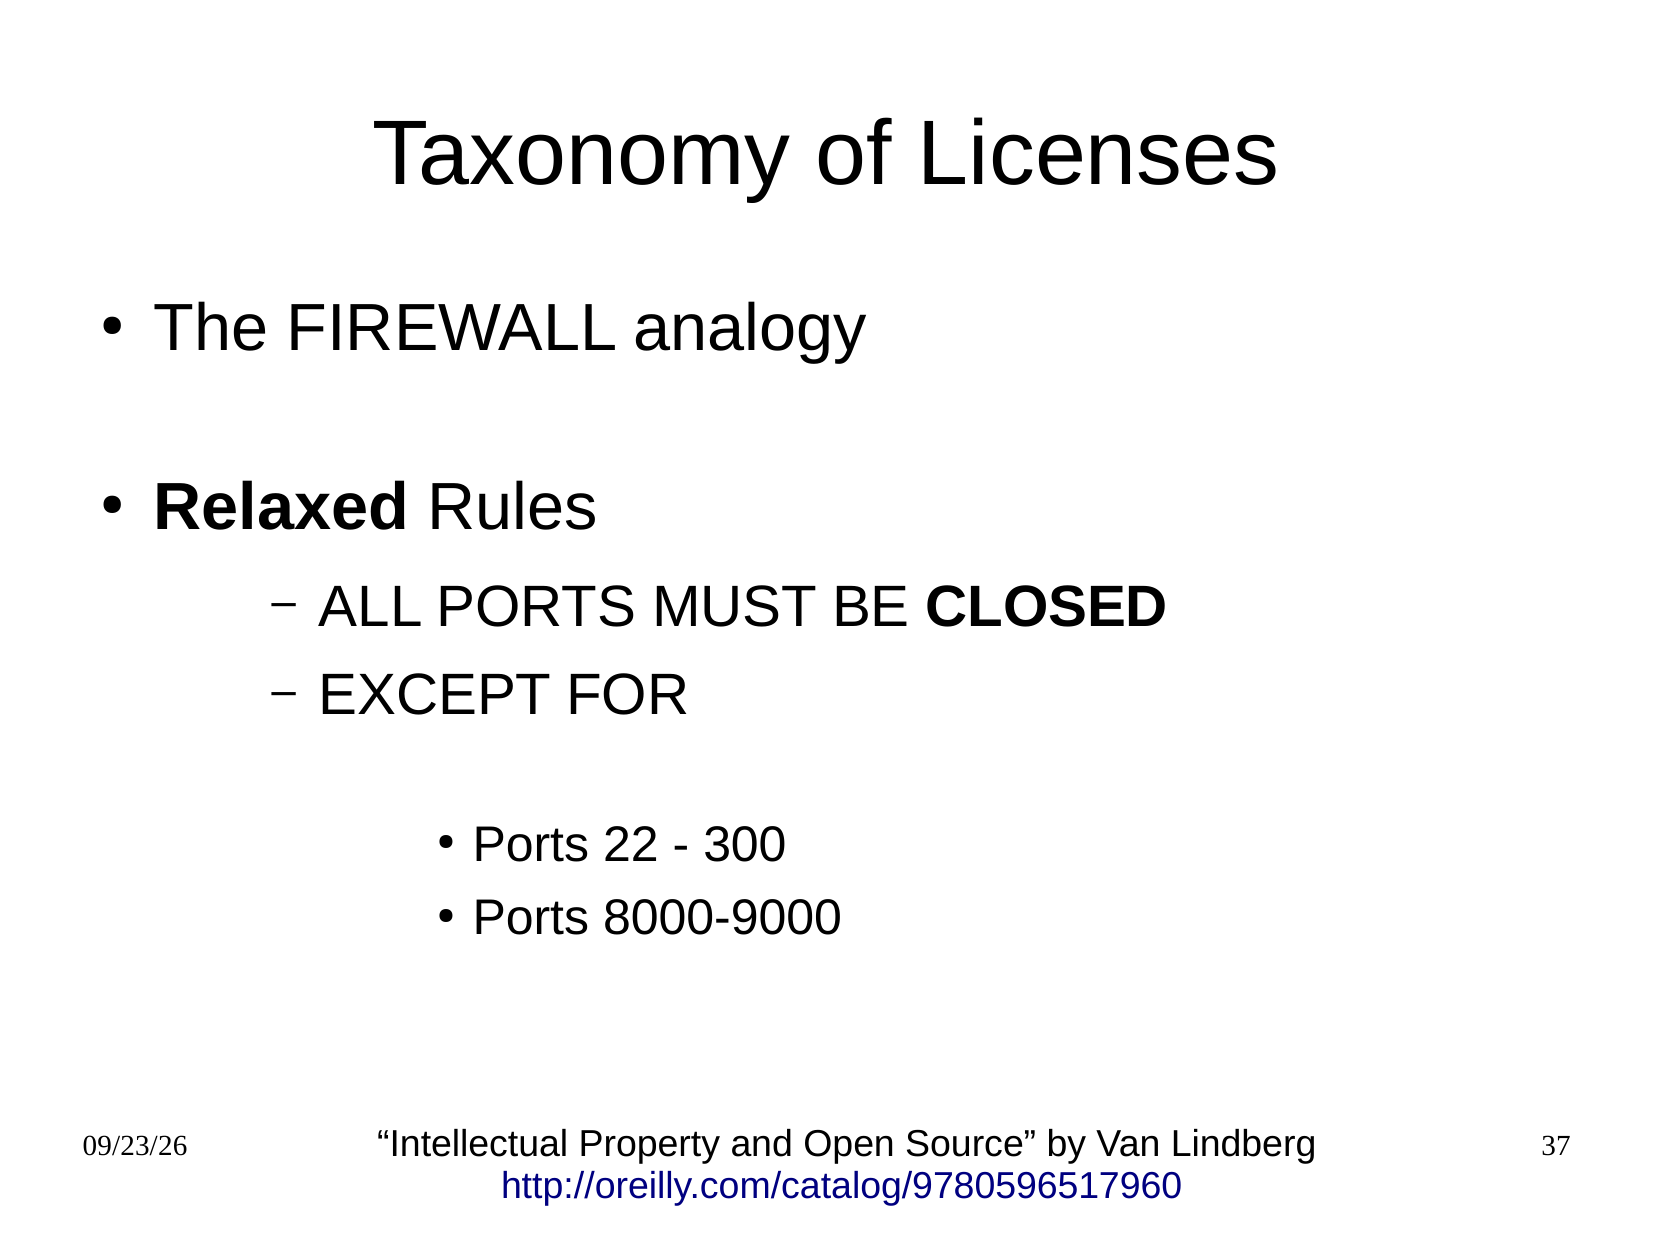

# Taxonomy of Licenses
The FIREWALL analogy
Relaxed Rules
ALL PORTS MUST BE CLOSED
EXCEPT FOR
Ports 22 - 300
Ports 8000-9000
“Intellectual Property and Open Source” by Van Lindberg
http://oreilly.com/catalog/9780596517960
37